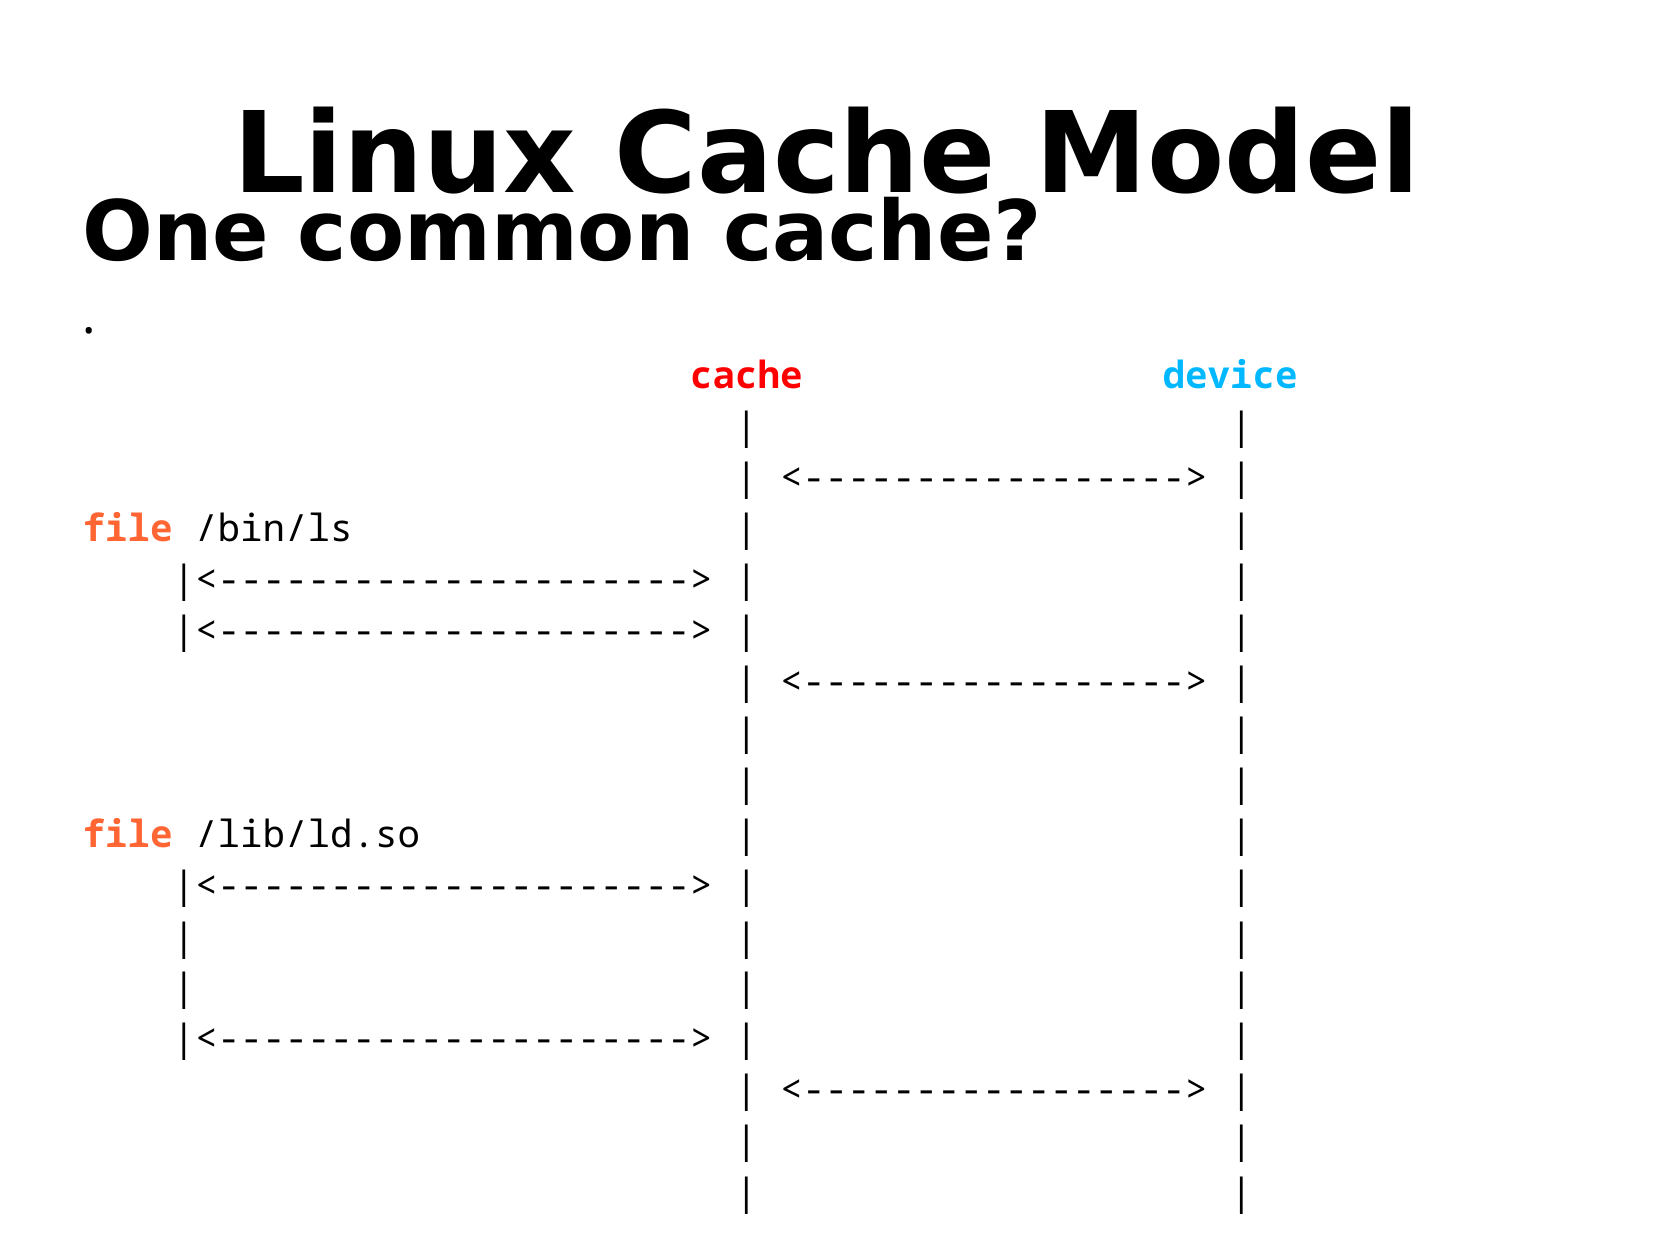

# Linux Cache Model
One common cache?
.
 cache device
 | |
 | <-----------------> |
file /bin/ls | |
 |<---------------------> | |
 |<---------------------> | |
 | <-----------------> |
 | |
 | |
file /lib/ld.so | |
 |<---------------------> | |
 | | |
 | | |
 |<---------------------> | |
 | <-----------------> |
 | |
 | |